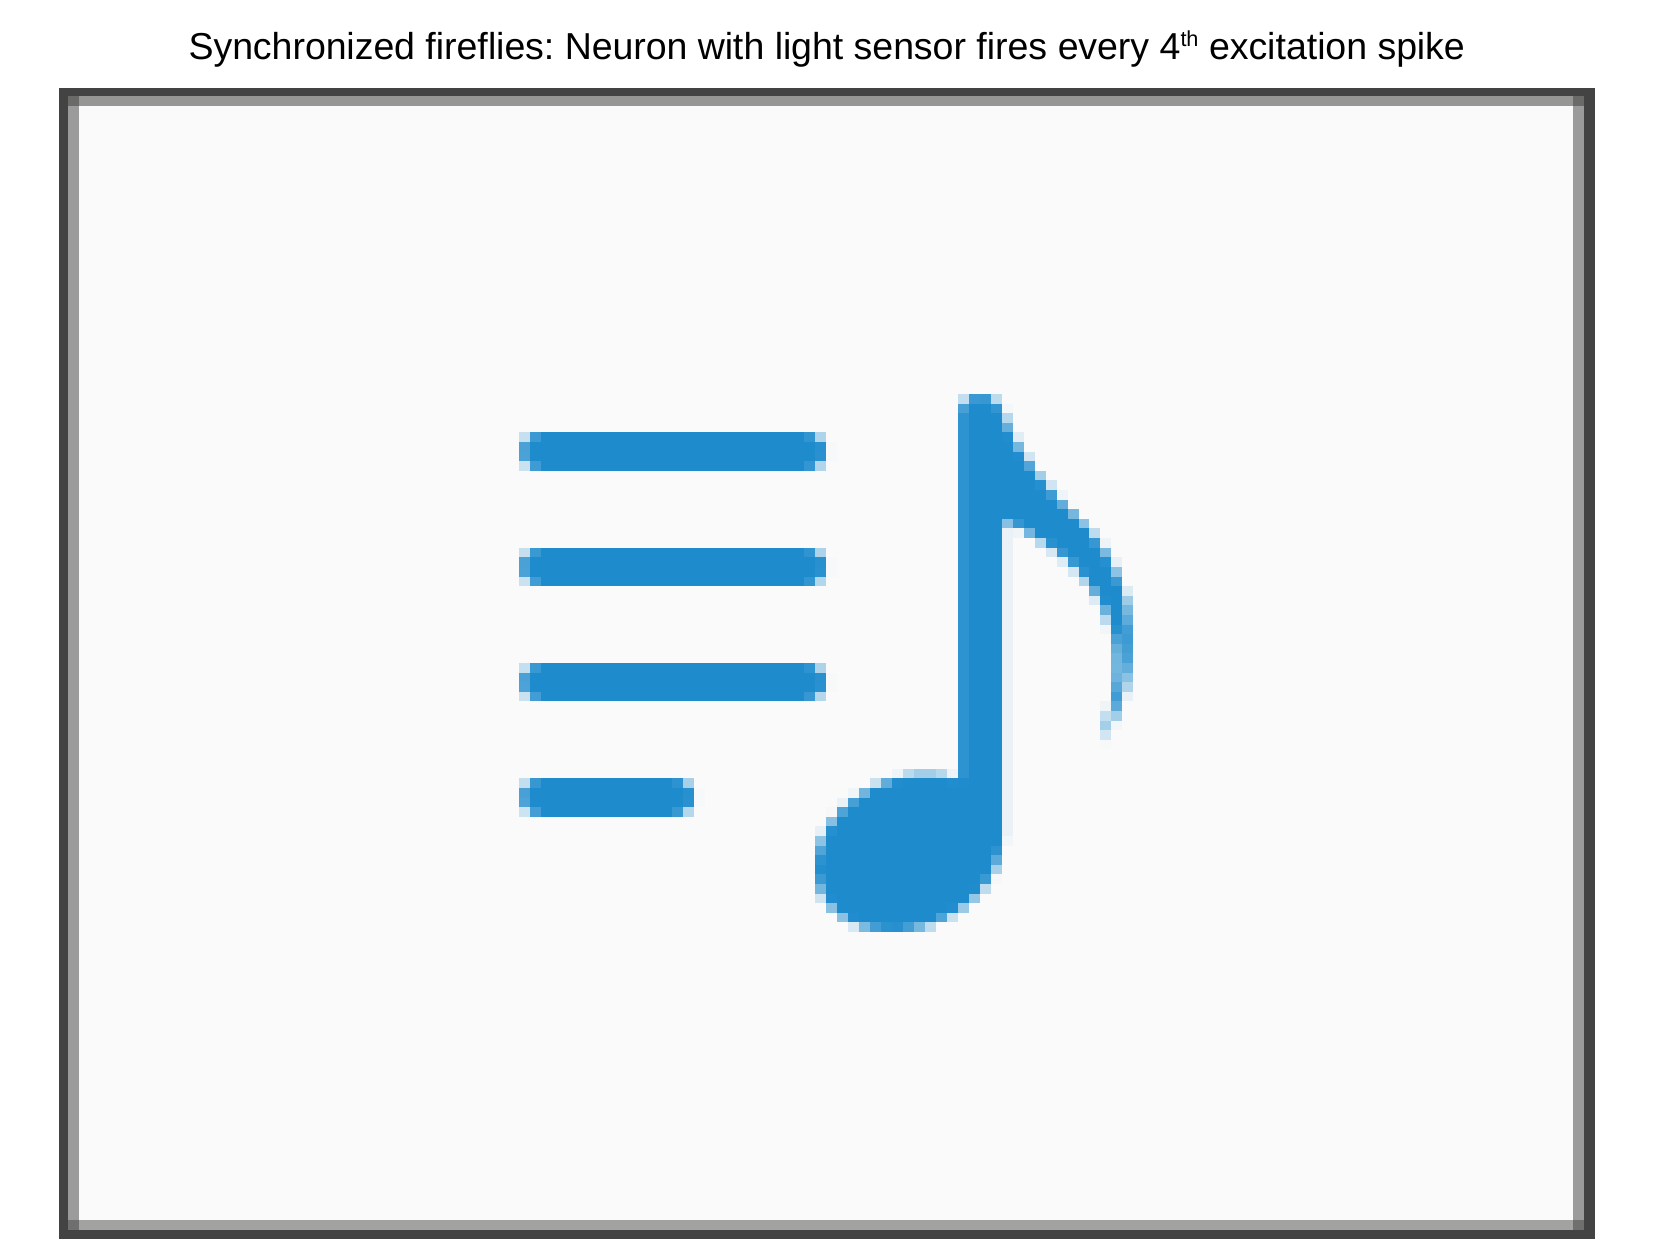

Synchronized fireflies: Neuron with light sensor fires every 4th excitation spike